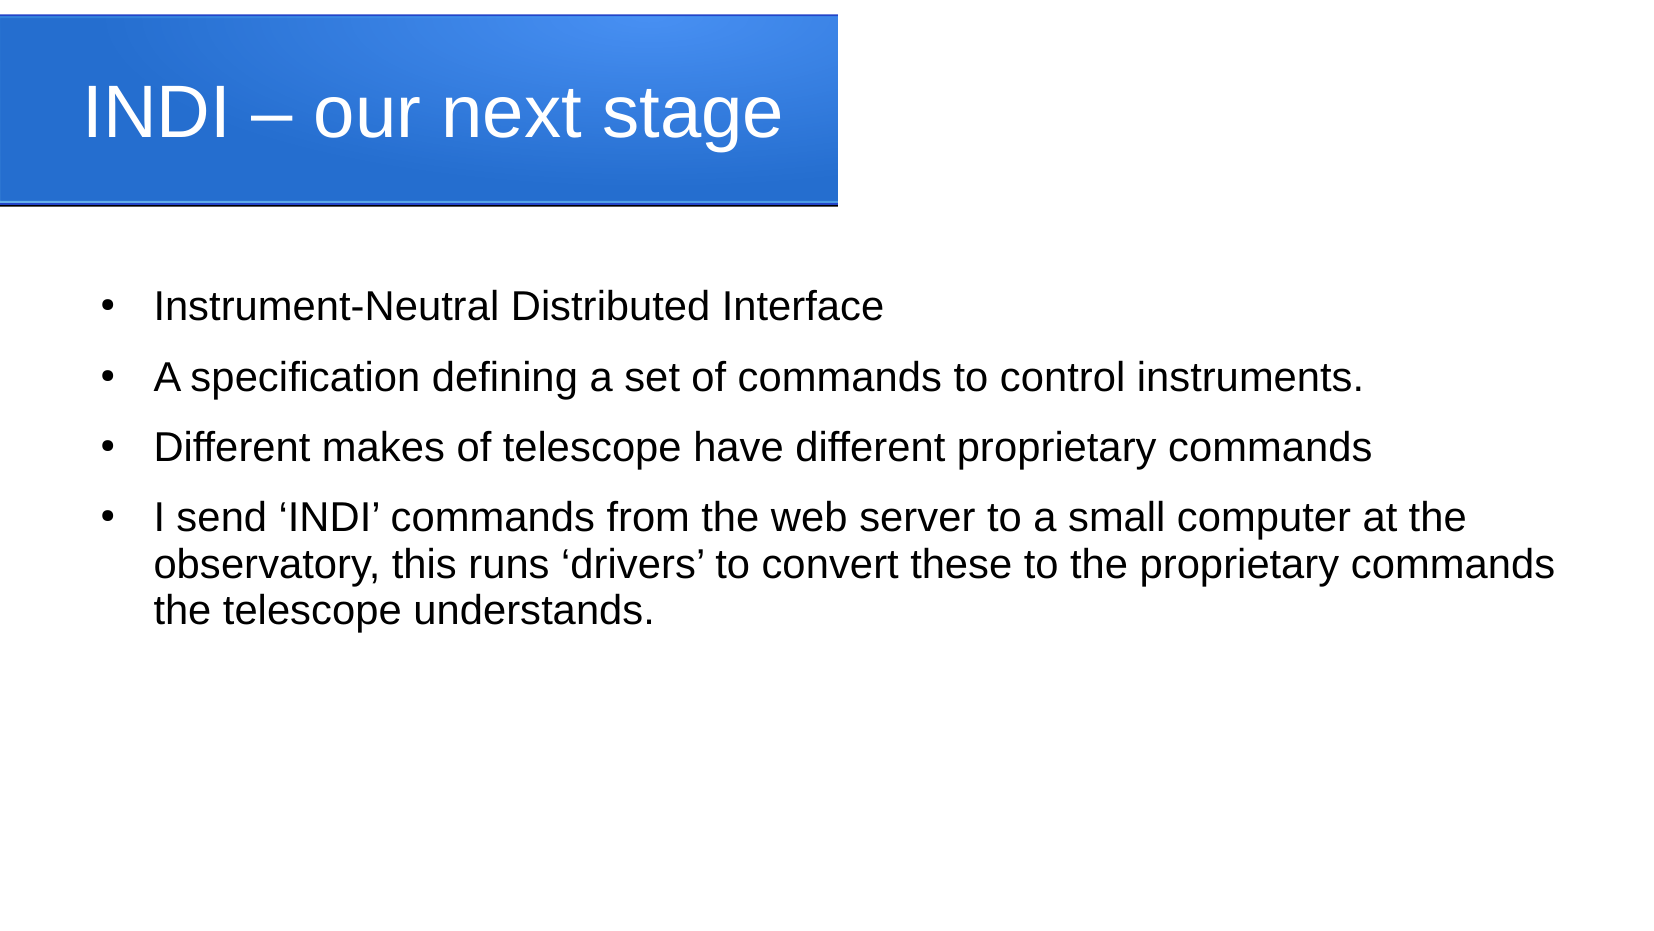

# INDI – our next stage
Instrument-Neutral Distributed Interface
A specification defining a set of commands to control instruments.
Different makes of telescope have different proprietary commands
I send ‘INDI’ commands from the web server to a small computer at the observatory, this runs ‘drivers’ to convert these to the proprietary commands the telescope understands.